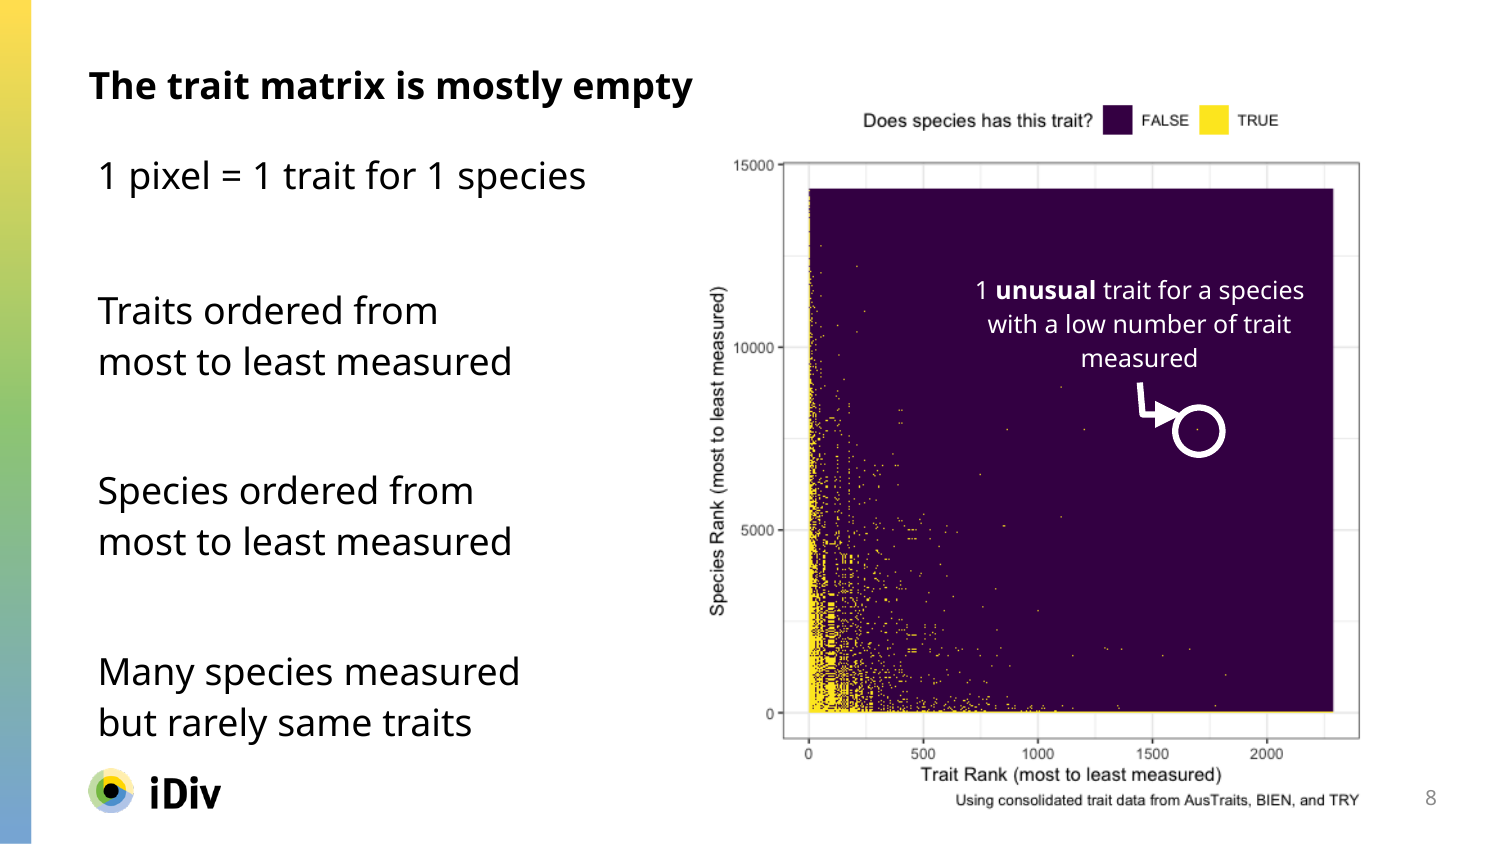

# The trait matrix is mostly empty
1 pixel = 1 trait for 1 species
1 unusual trait for a species with a low number of trait measured
Traits ordered from
most to least measured
Species ordered from
most to least measured
Many species measured
but rarely same traits